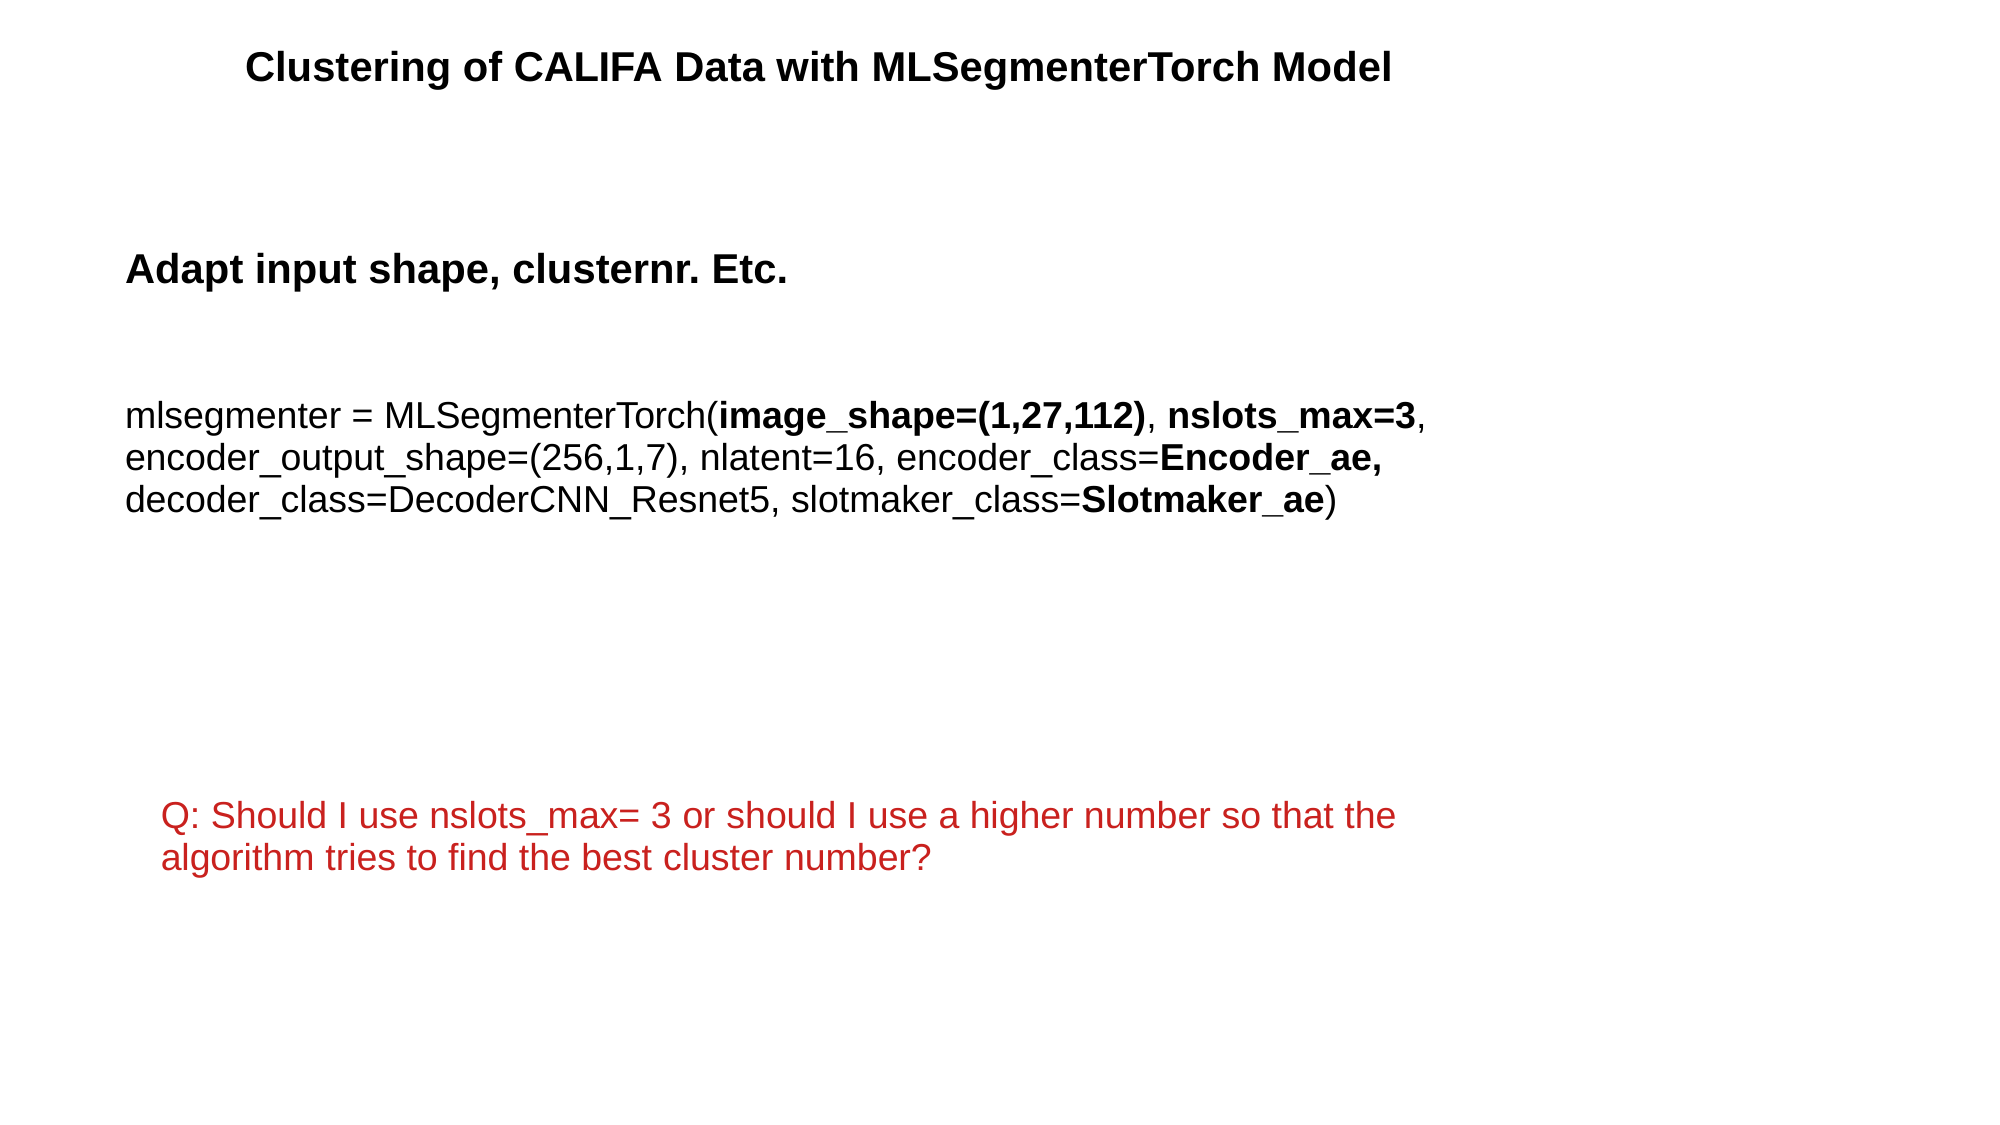

Clustering of CALIFA Data with MLSegmenterTorch Model
Adapt input shape, clusternr. Etc.
mlsegmenter = MLSegmenterTorch(image_shape=(1,27,112), nslots_max=3,
encoder_output_shape=(256,1,7), nlatent=16, encoder_class=Encoder_ae,
decoder_class=DecoderCNN_Resnet5, slotmaker_class=Slotmaker_ae)
Q: Should I use nslots_max= 3 or should I use a higher number so that the
algorithm tries to find the best cluster number?